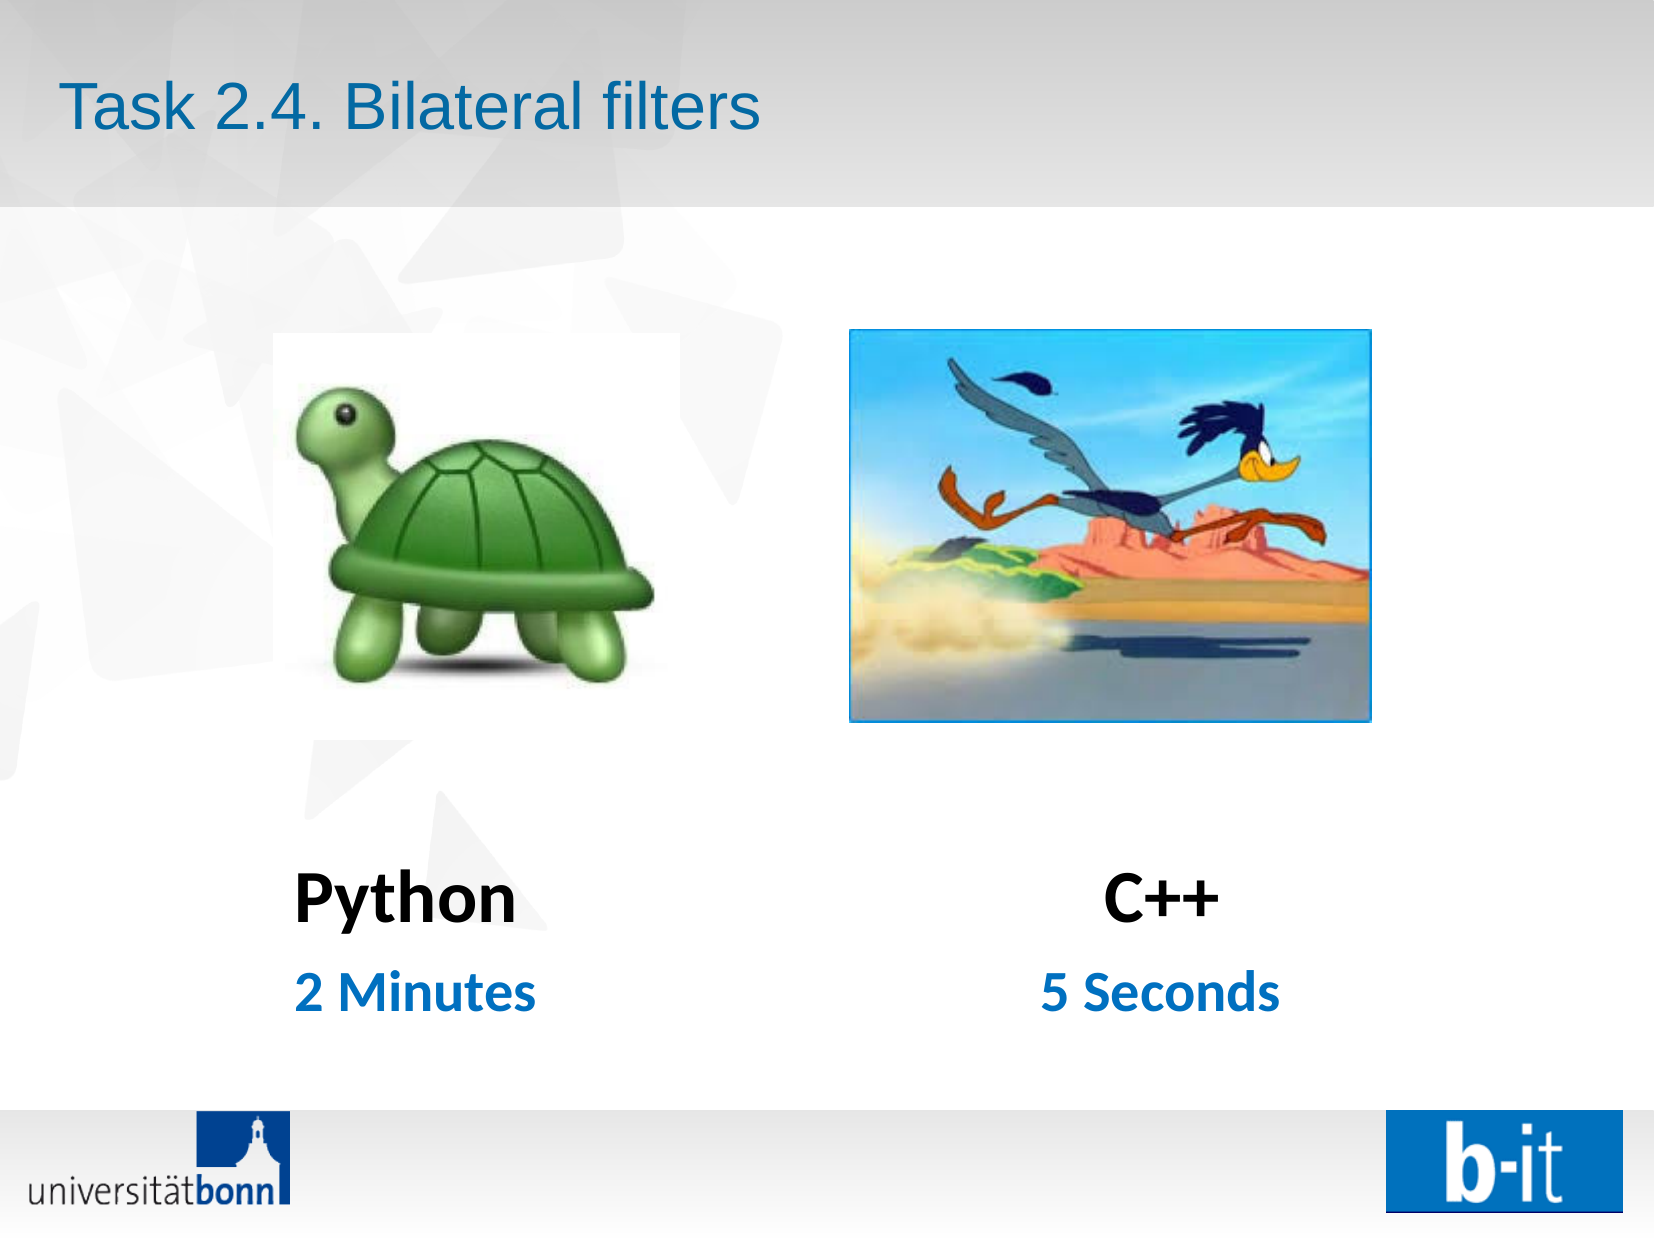

# Task 2.4. Bilateral filters
Python
C++
2 Minutes
5 Seconds